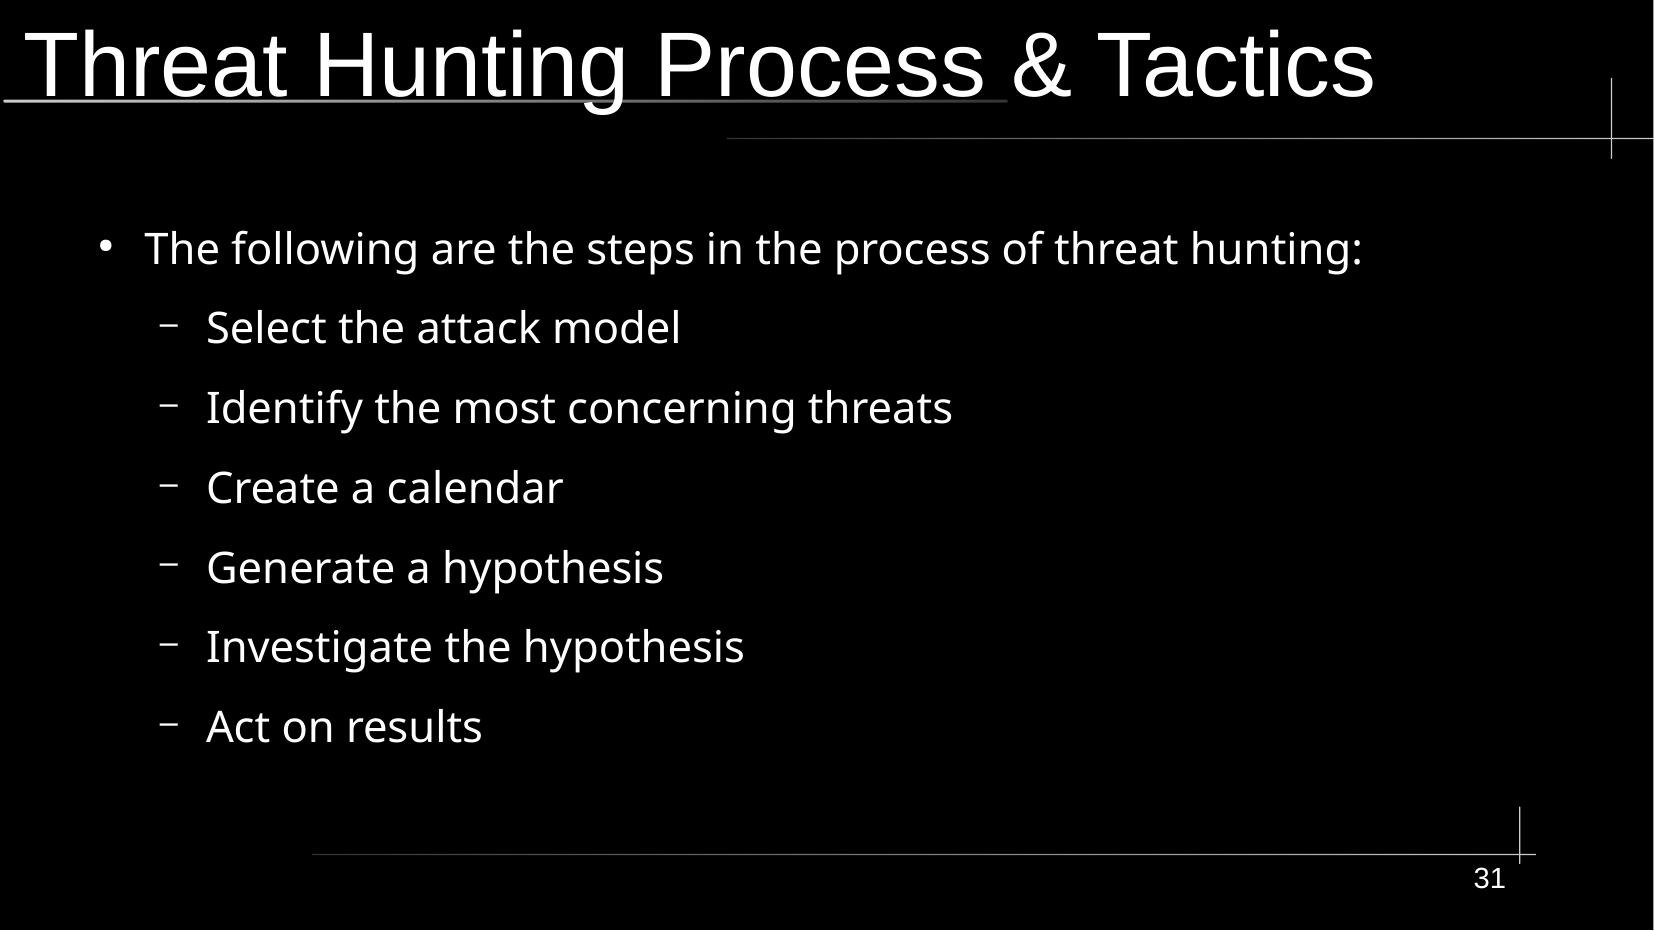

# Threat Hunting Process & Tactics
The following are the steps in the process of threat hunting:
Select the attack model
Identify the most concerning threats
Create a calendar
Generate a hypothesis
Investigate the hypothesis
Act on results
31